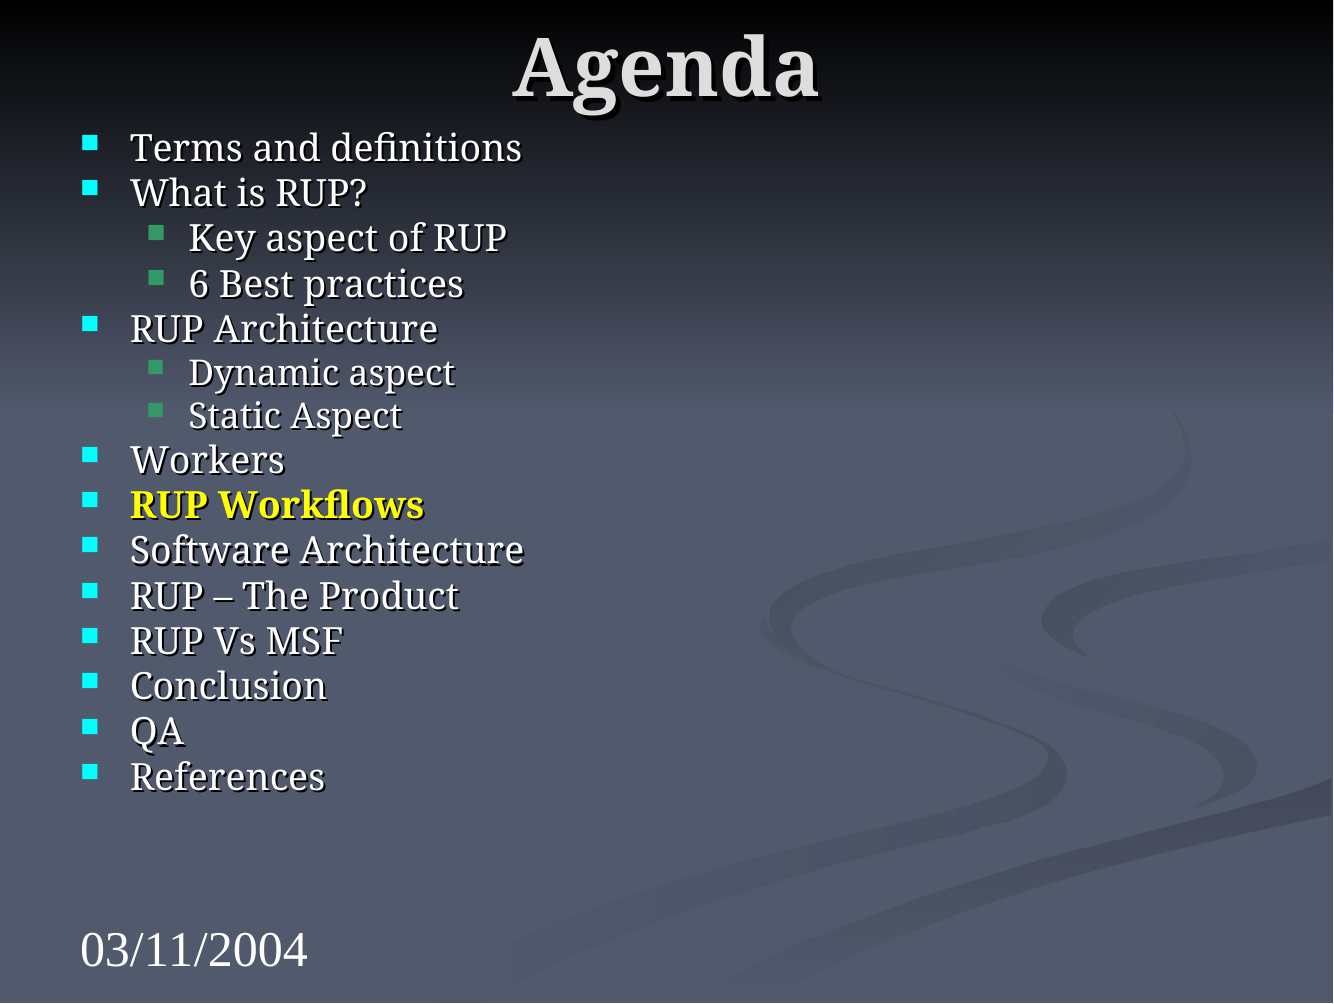

# Agenda
Terms and definitions
What is RUP?
Key aspect of RUP
6 Best practices
RUP Architecture
Dynamic aspect
Static Aspect
Workers
RUP Workflows
Software Architecture
RUP – The Product
RUP Vs MSF
Conclusion
QA
References
03/11/2004